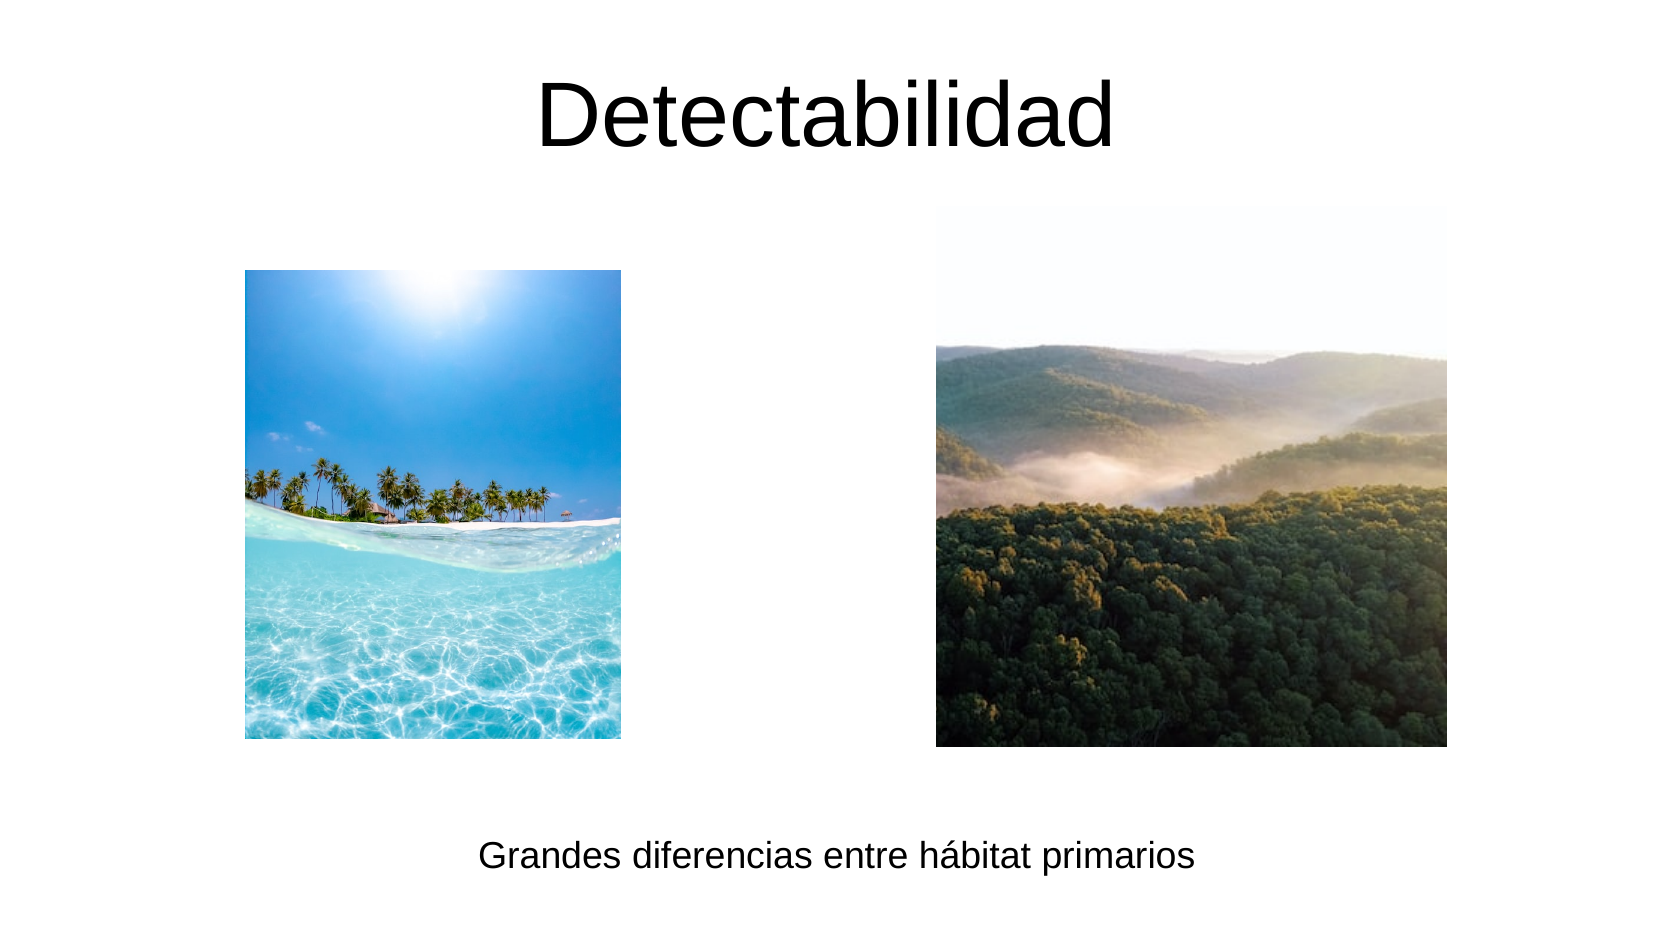

# Detectabilidad
Grandes diferencias entre hábitat primarios